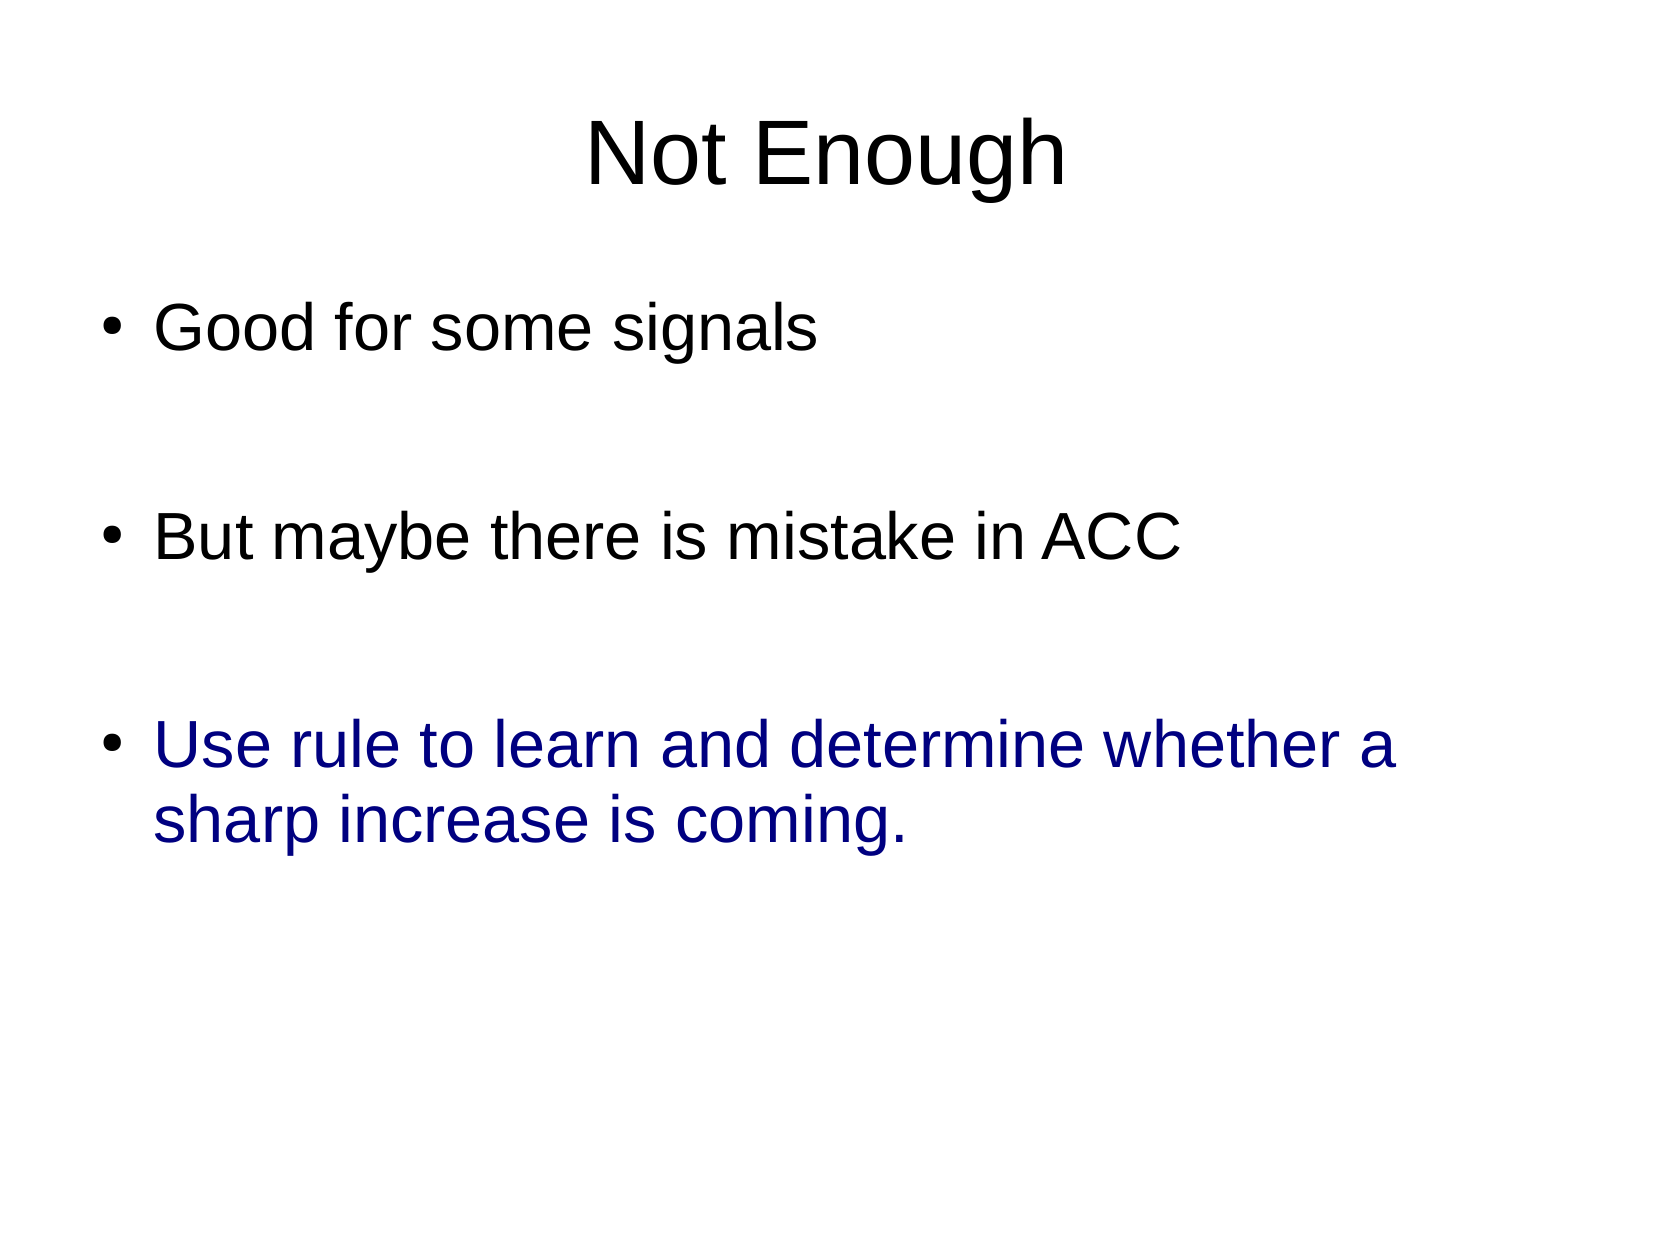

# Not Enough
Good for some signals
But maybe there is mistake in ACC
Use rule to learn and determine whether a sharp increase is coming.